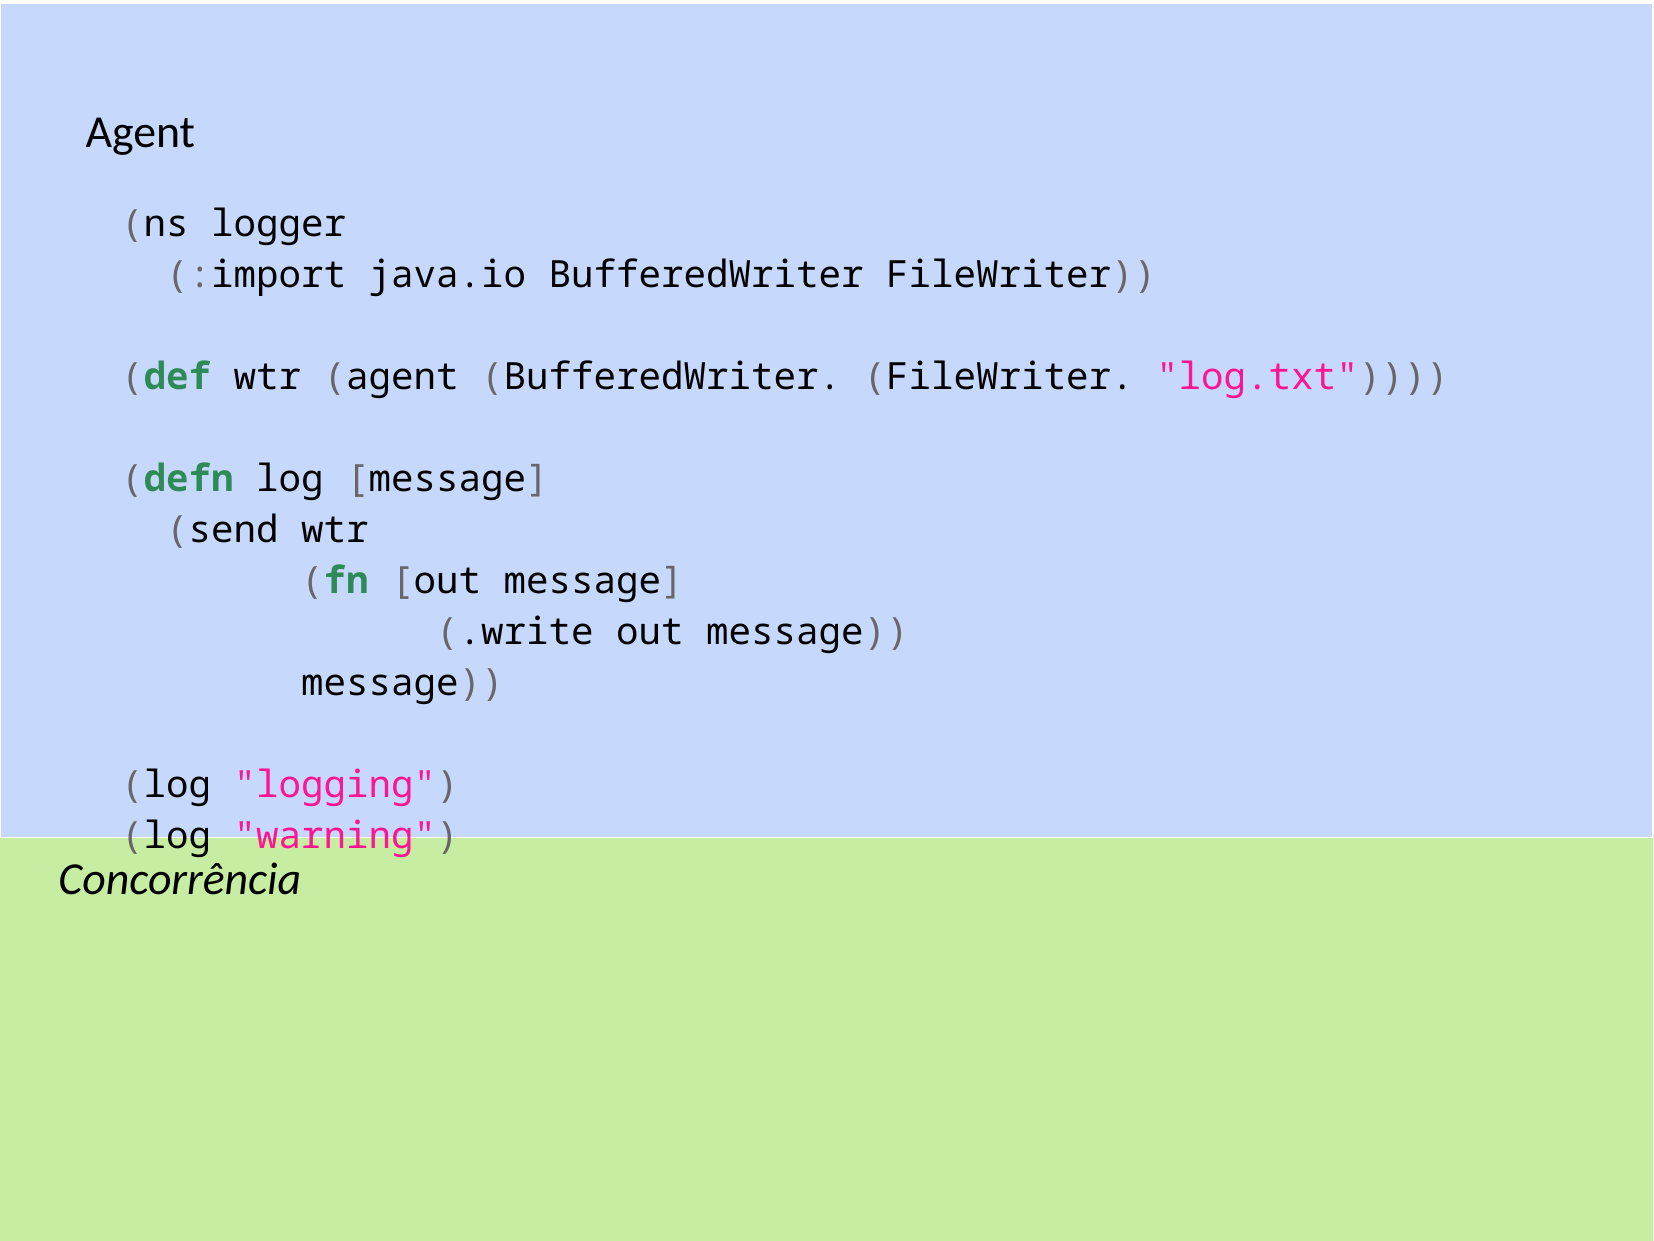

Agent
(ns logger
 (:import java.io BufferedWriter FileWriter))
(def wtr (agent (BufferedWriter. (FileWriter. "log.txt"))))
(defn log [message]
 (send wtr
 (fn [out message]
 (.write out message))
 message))
(log "logging")
(log "warning")
Concorrência